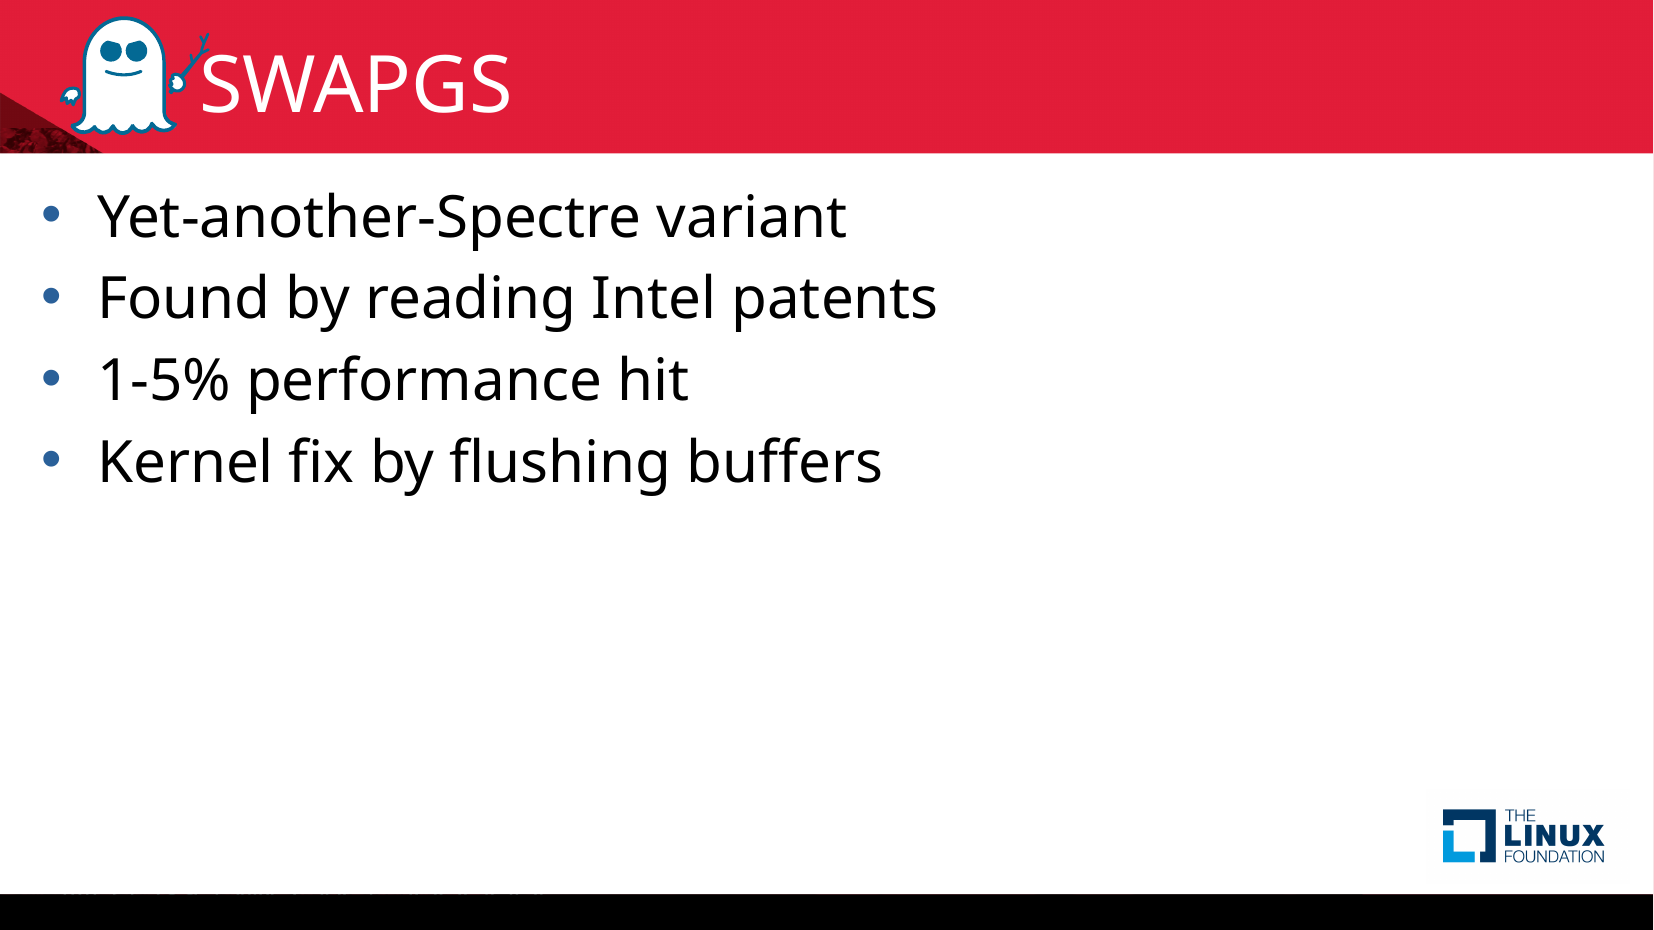

# SWAPGS
Yet-another-Spectre variant
Found by reading Intel patents
1-5% performance hit
Kernel fix by flushing buffers